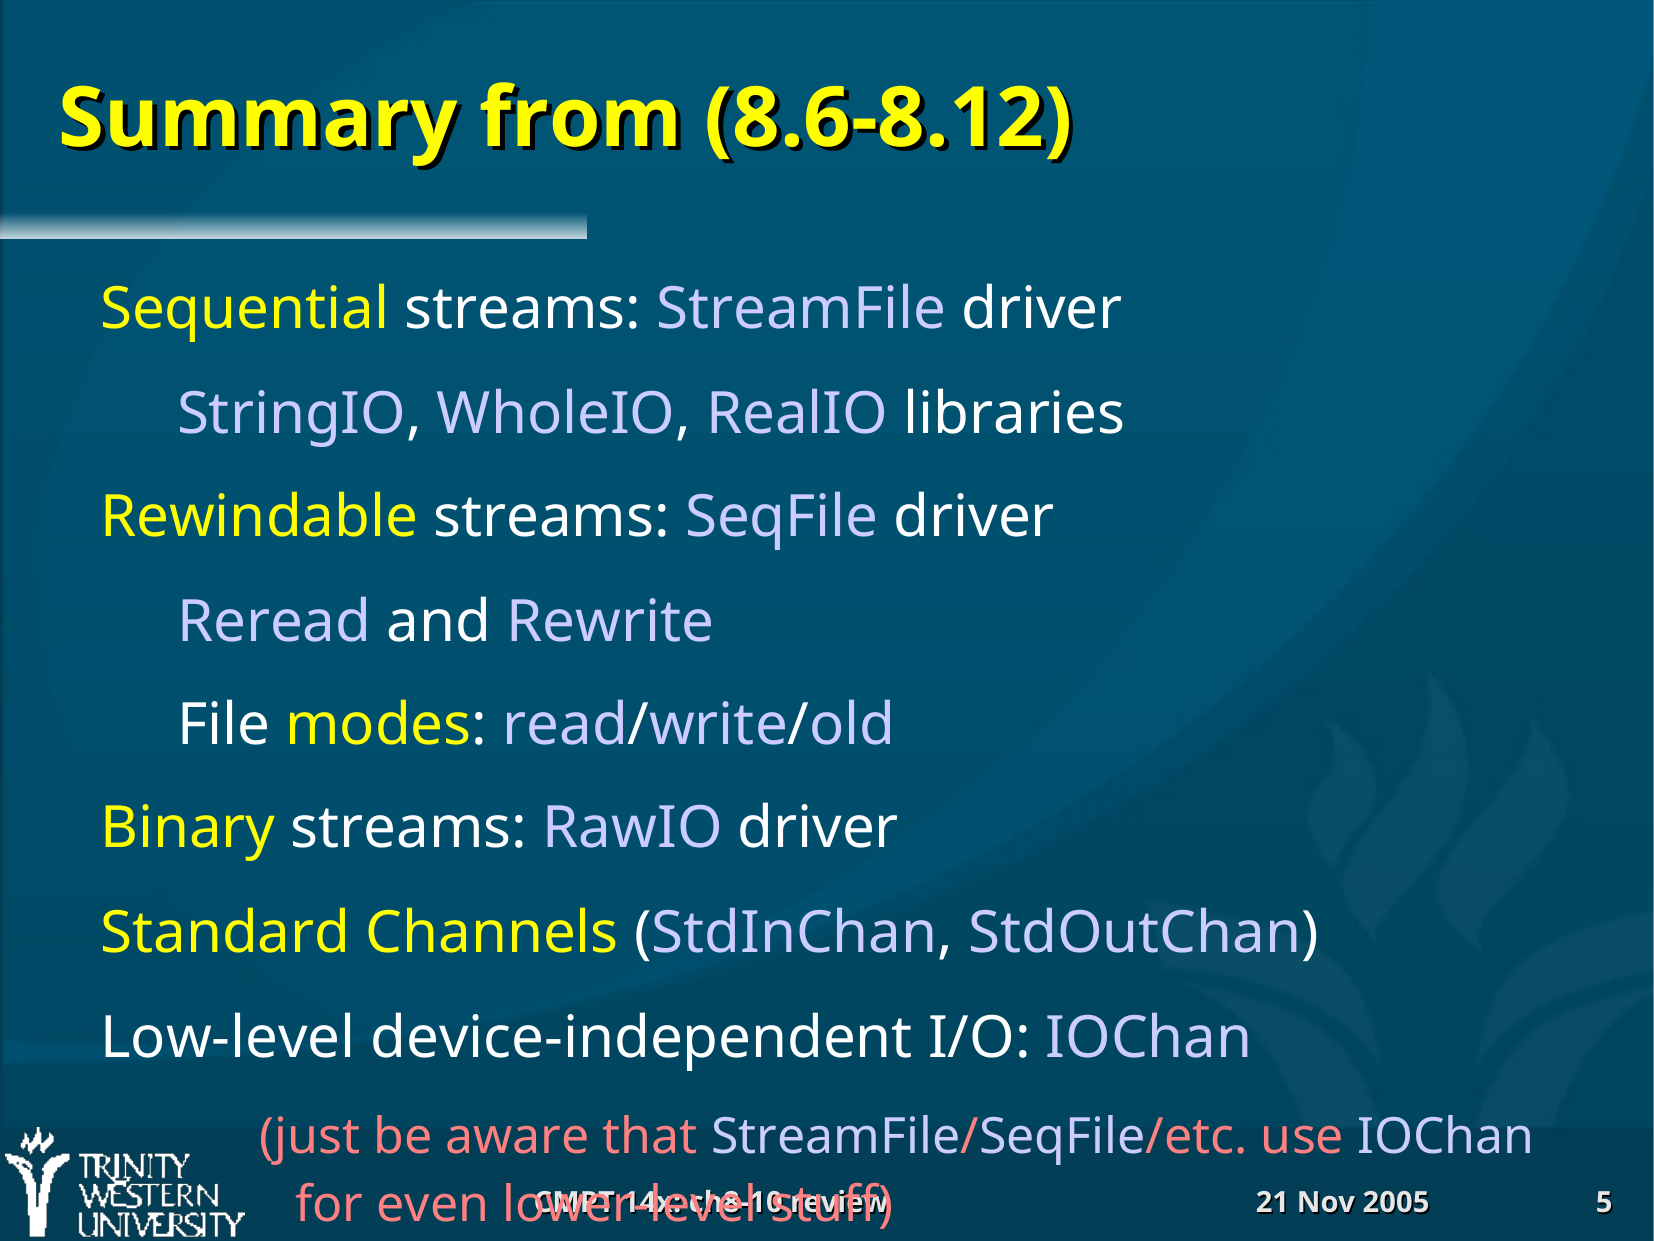

# Summary from (8.6-8.12)
Sequential streams: StreamFile driver
StringIO, WholeIO, RealIO libraries
Rewindable streams: SeqFile driver
Reread and Rewrite
File modes: read/write/old
Binary streams: RawIO driver
Standard Channels (StdInChan, StdOutChan)
Low-level device-independent I/O: IOChan
(just be aware that StreamFile/SeqFile/etc. use IOChan for even lower-level stuff)
CMPT 14x: ch8-10 review
21 Nov 2005
5